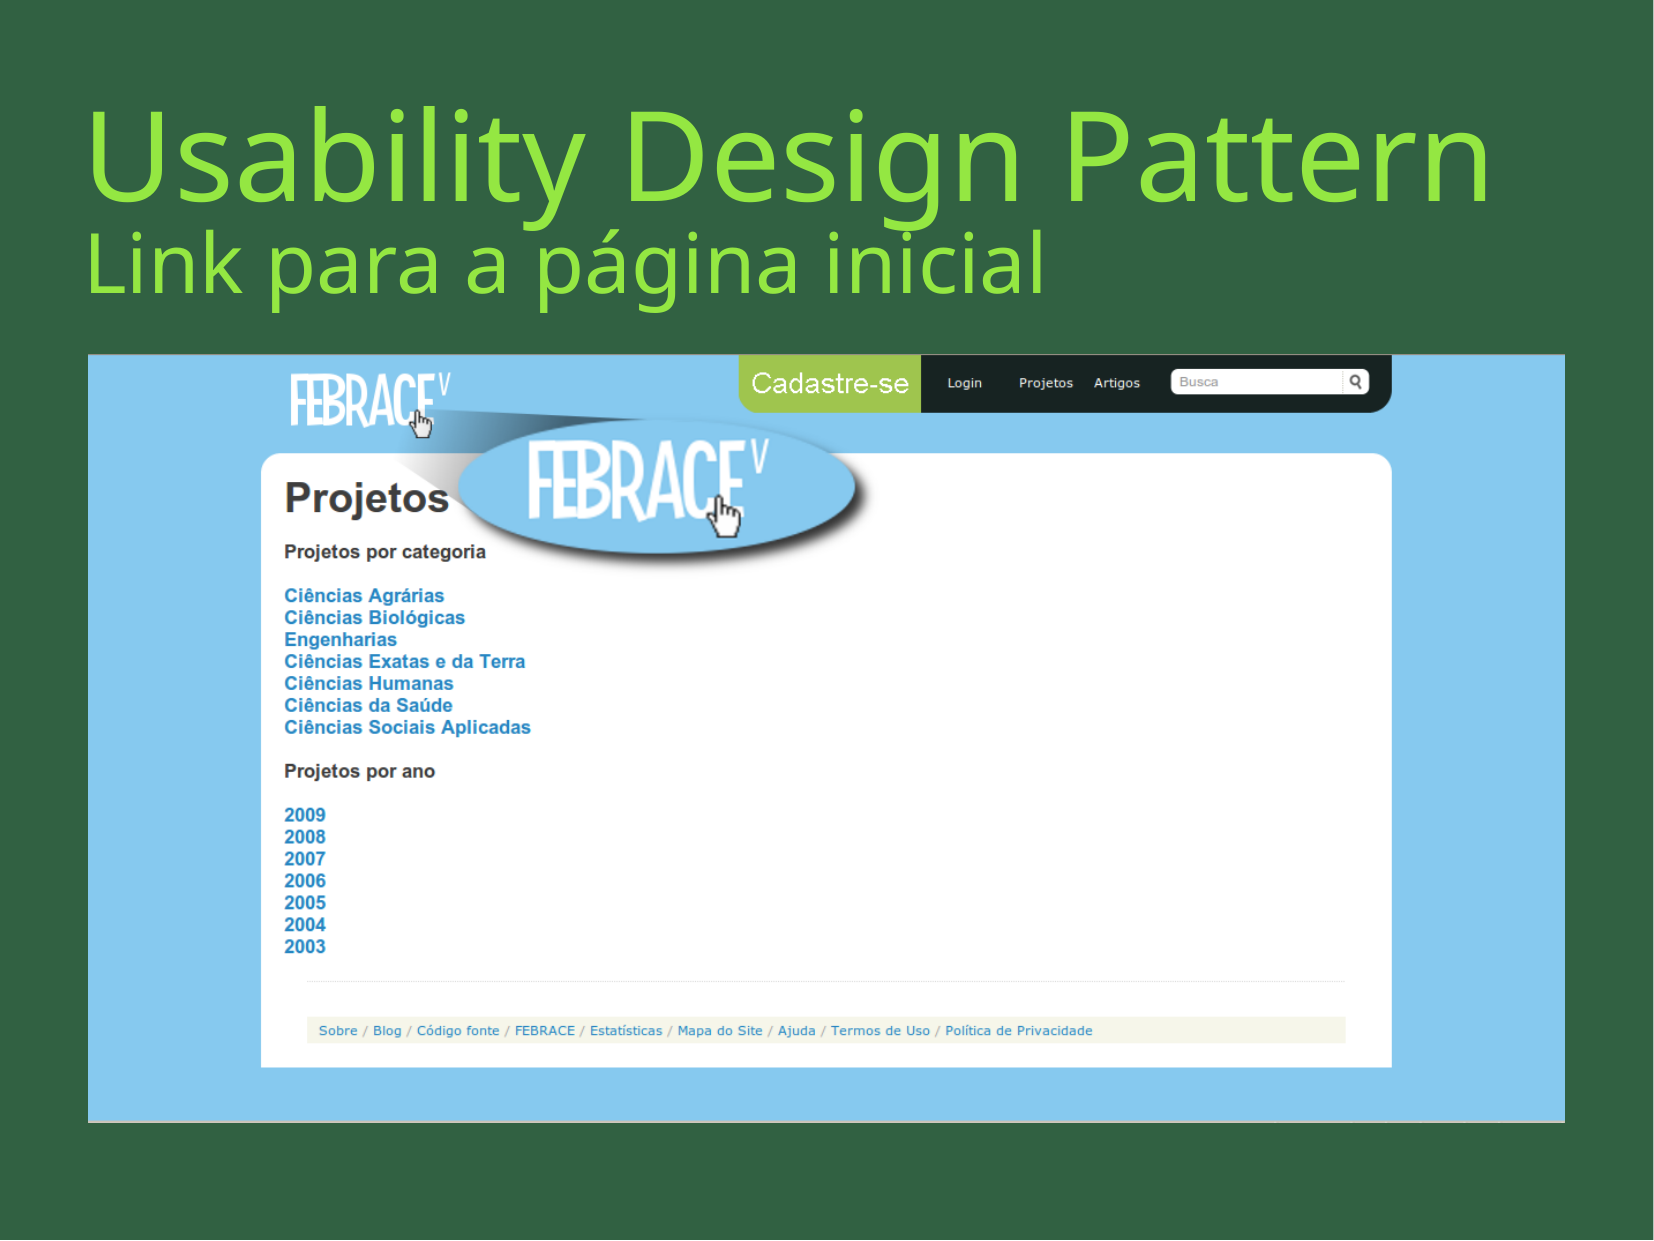

# Usability Design Pattern
Link para a página inicial
 Páginas de navegação de projetos (por ano e categoria)
 Suporte a tags
 Criação de Templates